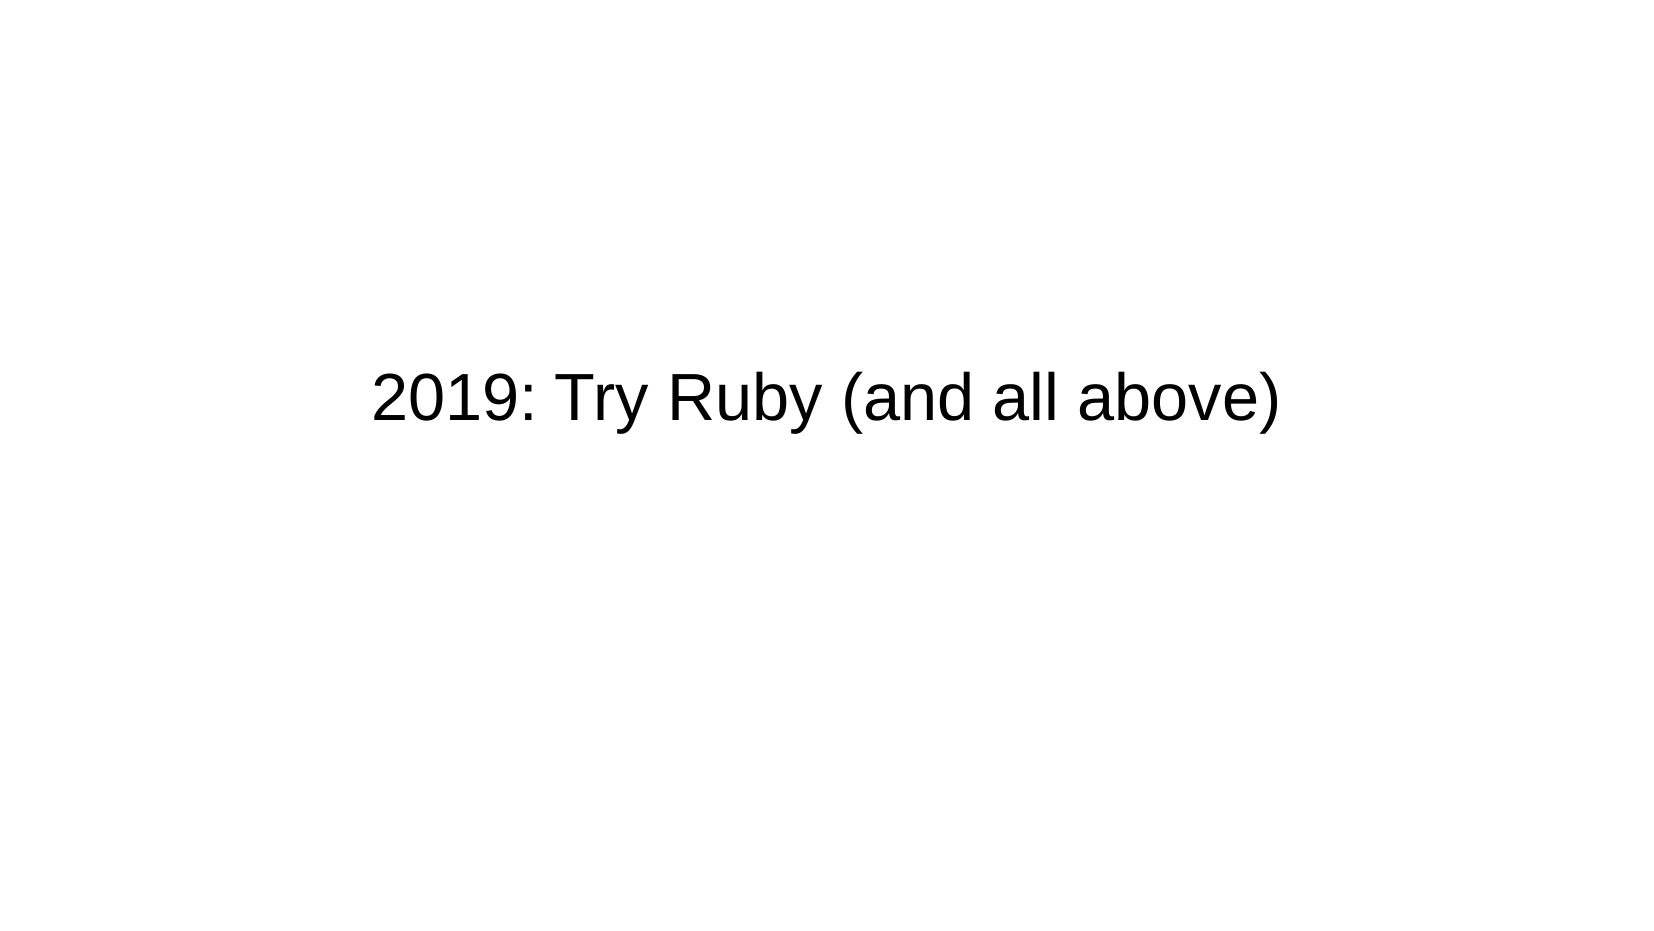

# 2019: Try Ruby (and all above)